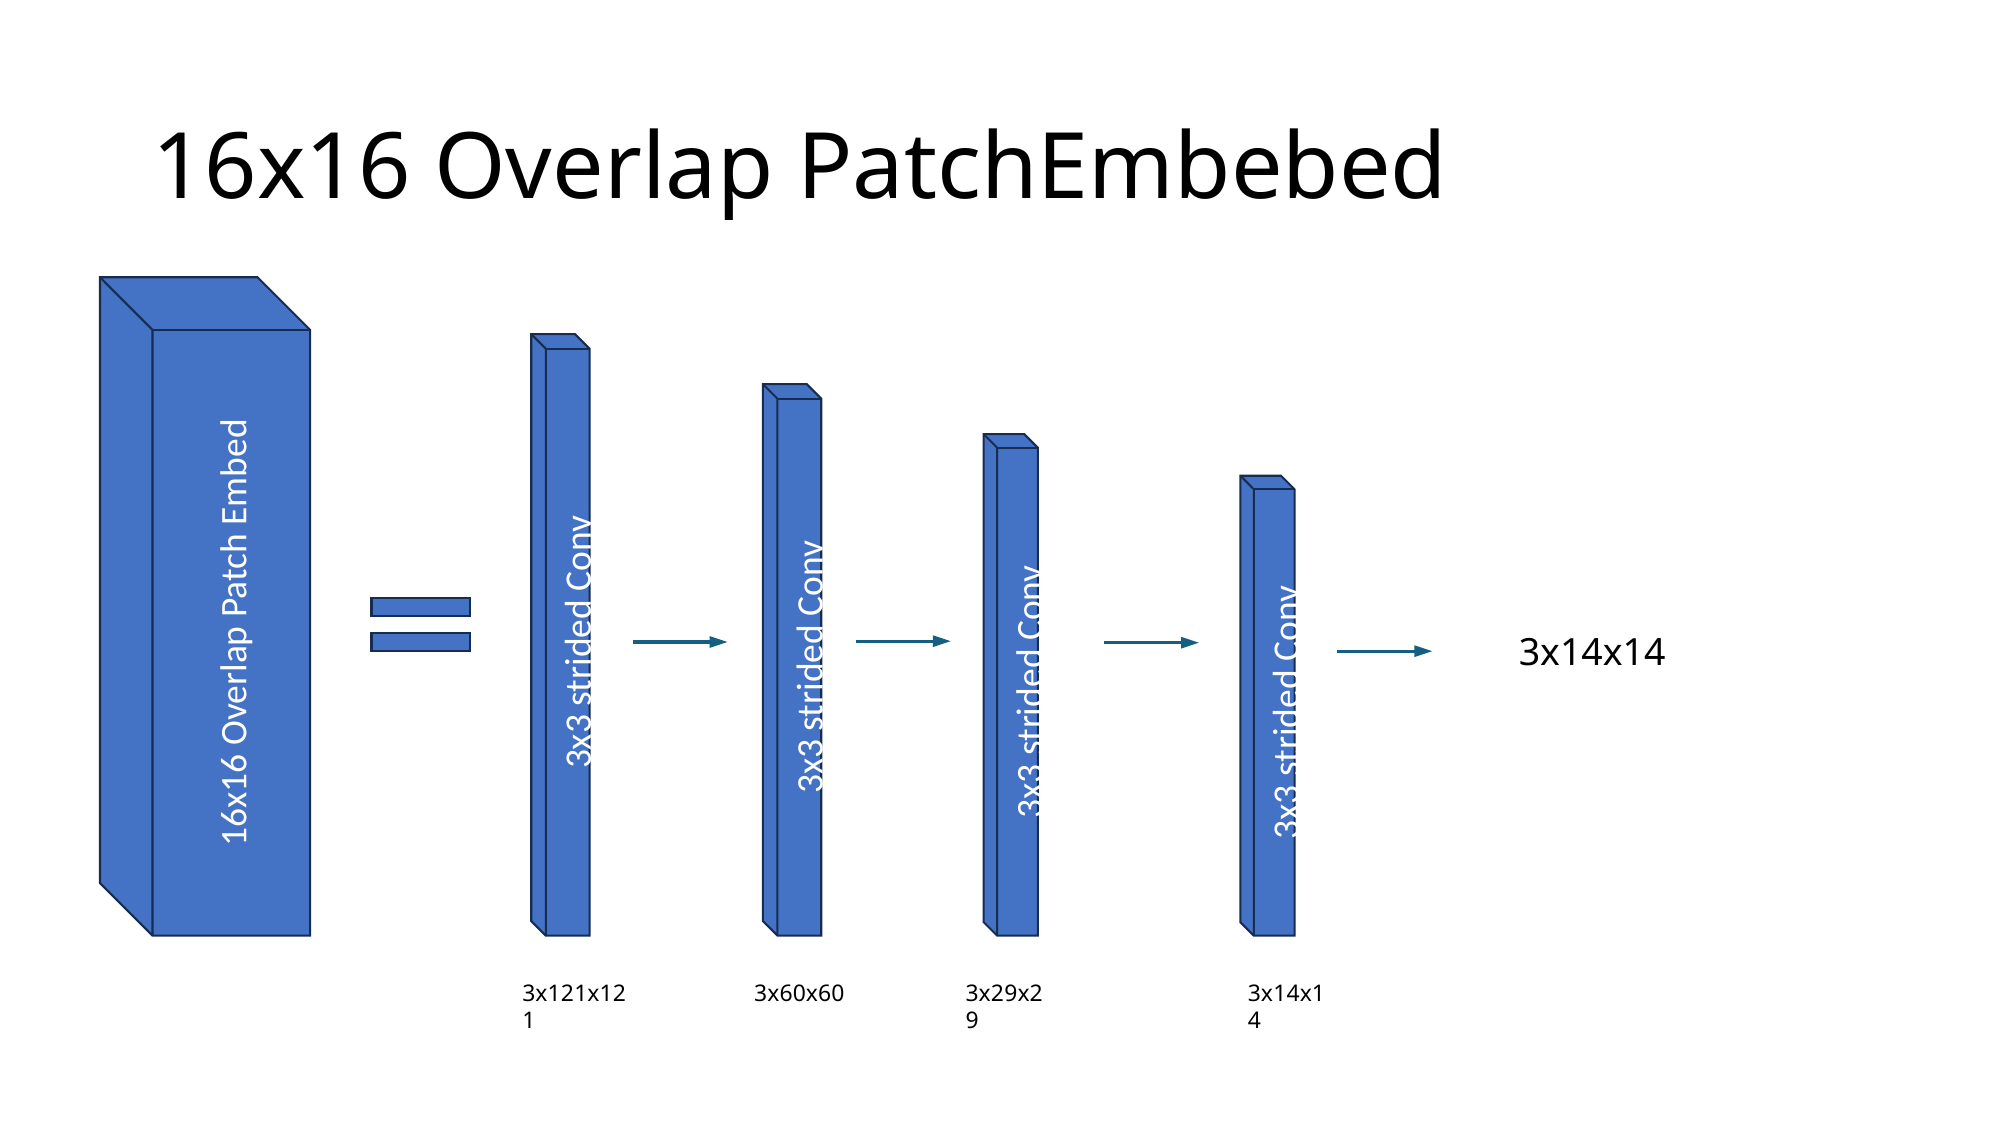

# 16x16 Overlap PatchEmbebed
16x16 Overlap Patch Embed
3x3 strided Conv
3x14x14
3x3 strided Conv
3x3 strided Conv
3x3 strided Conv
3x121x121
3x60x60
3x29x29
3x14x14